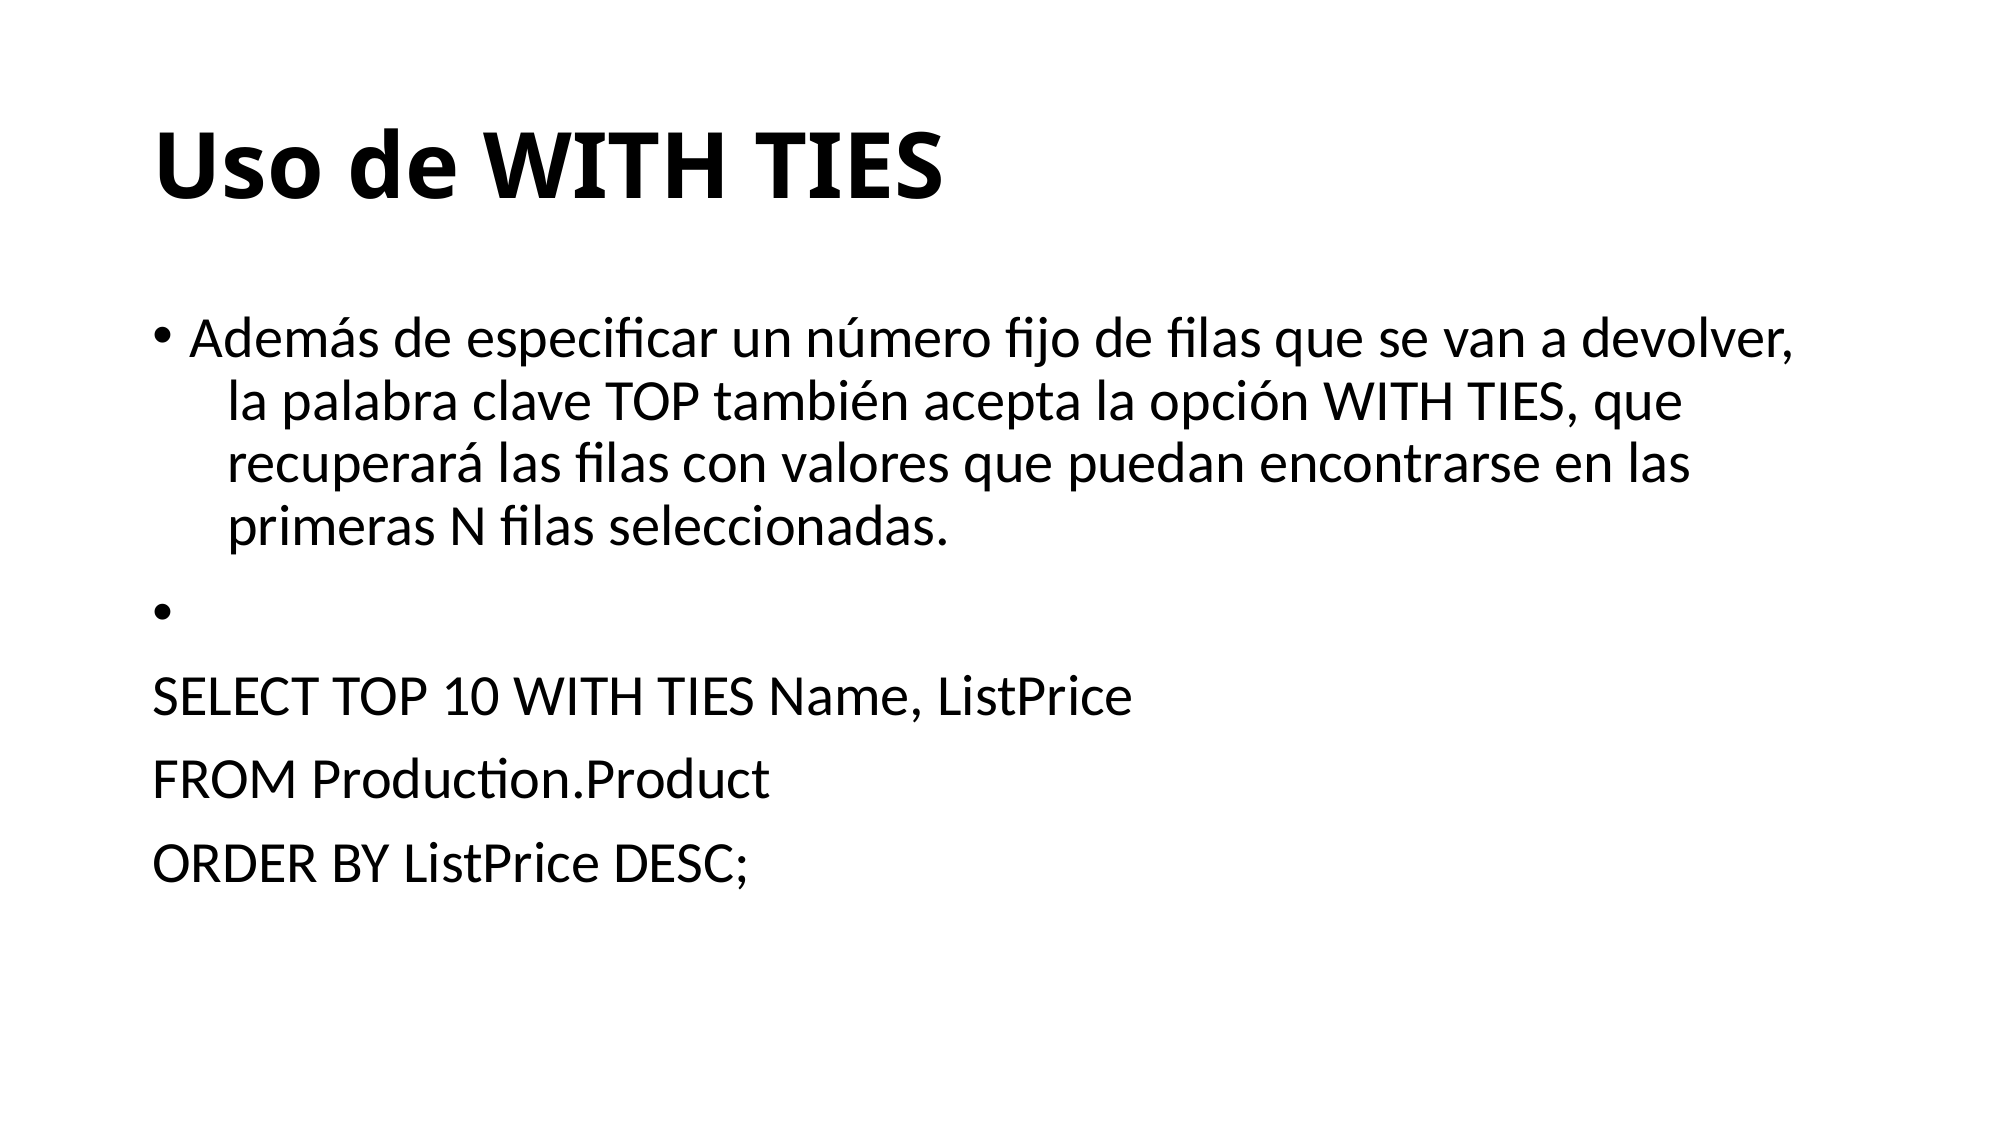

# Uso de WITH TIES
Además de especificar un número fijo de filas que se van a devolver, la palabra clave TOP también acepta la opción WITH TIES, que recuperará las filas con valores que puedan encontrarse en las primeras N filas seleccionadas.
SELECT TOP 10 WITH TIES Name, ListPrice
FROM Production.Product
ORDER BY ListPrice DESC;